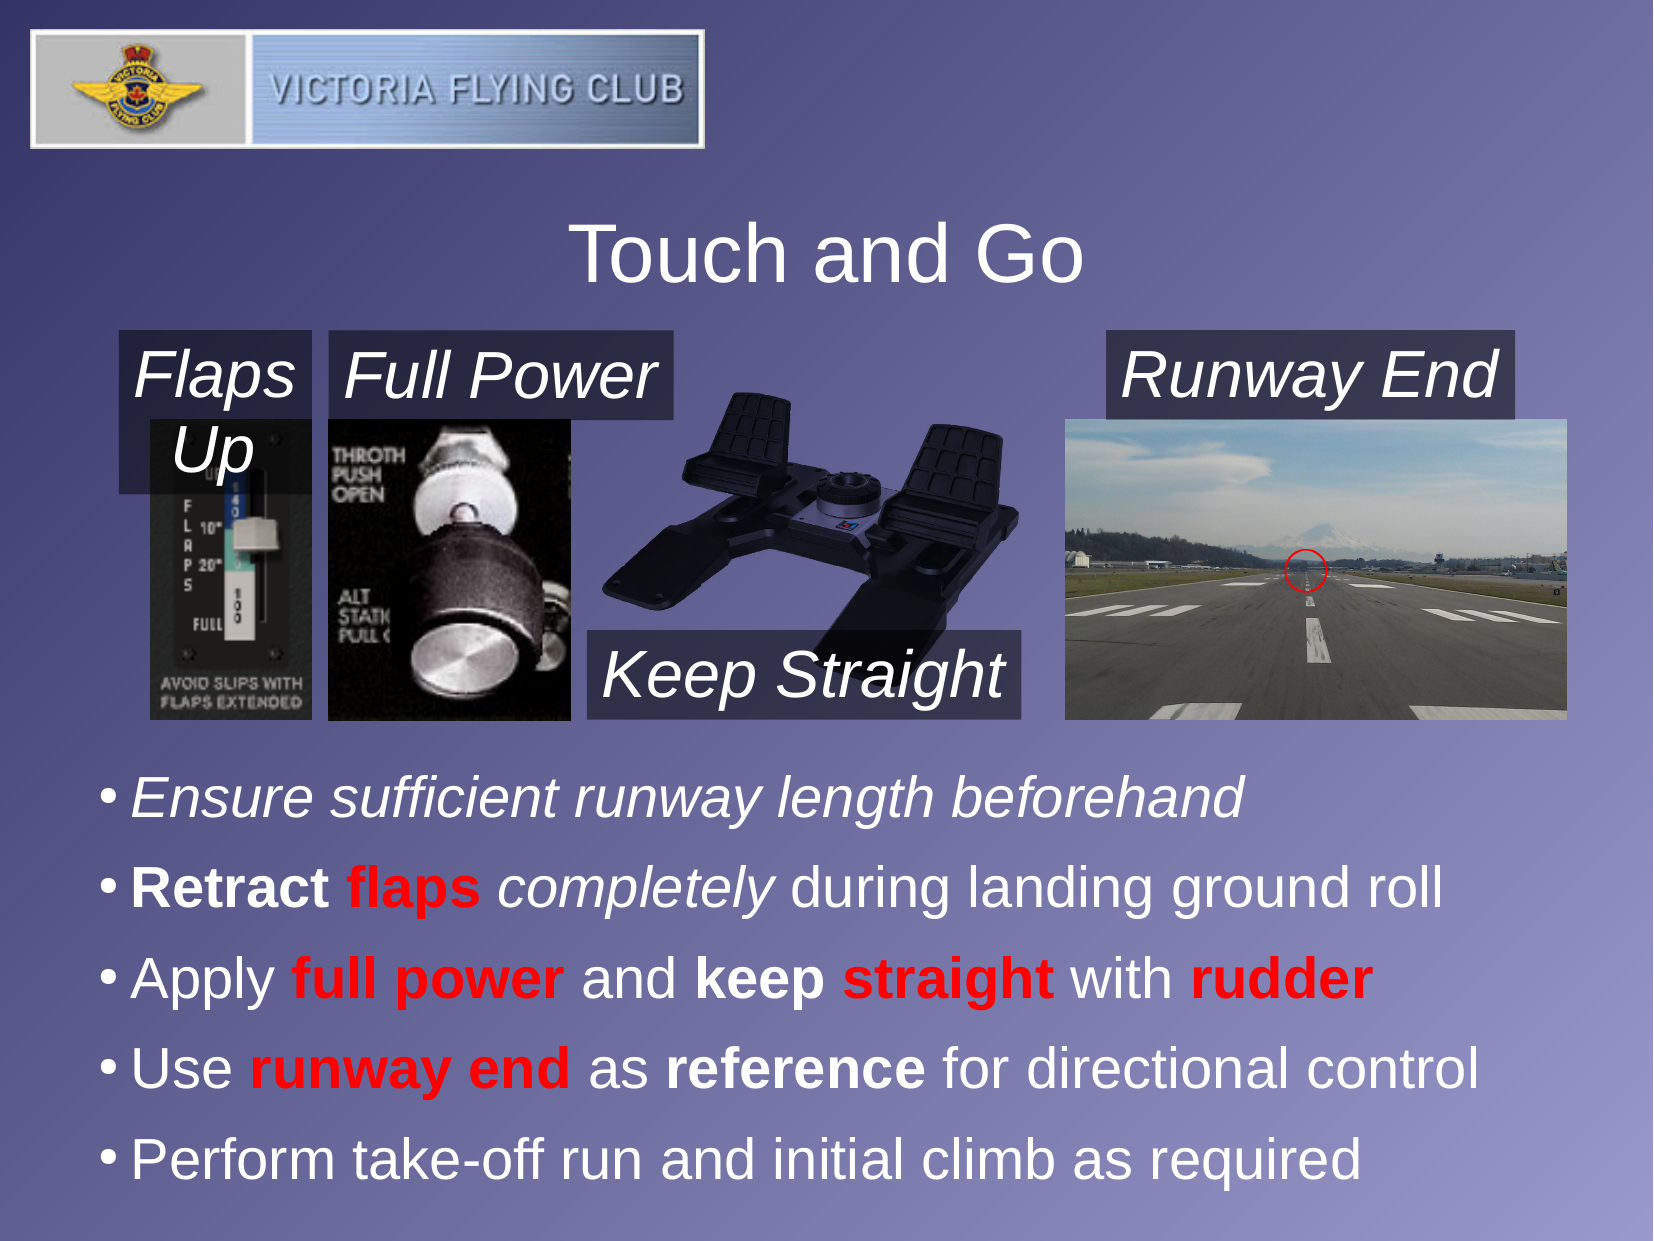

# Touch and Go
Flaps
 Up
Runway End
Full Power
Keep Straight
Ensure sufficient runway length beforehand
Retract flaps completely during landing ground roll
Apply full power and keep straight with rudder
Use runway end as reference for directional control
Perform take-off run and initial climb as required